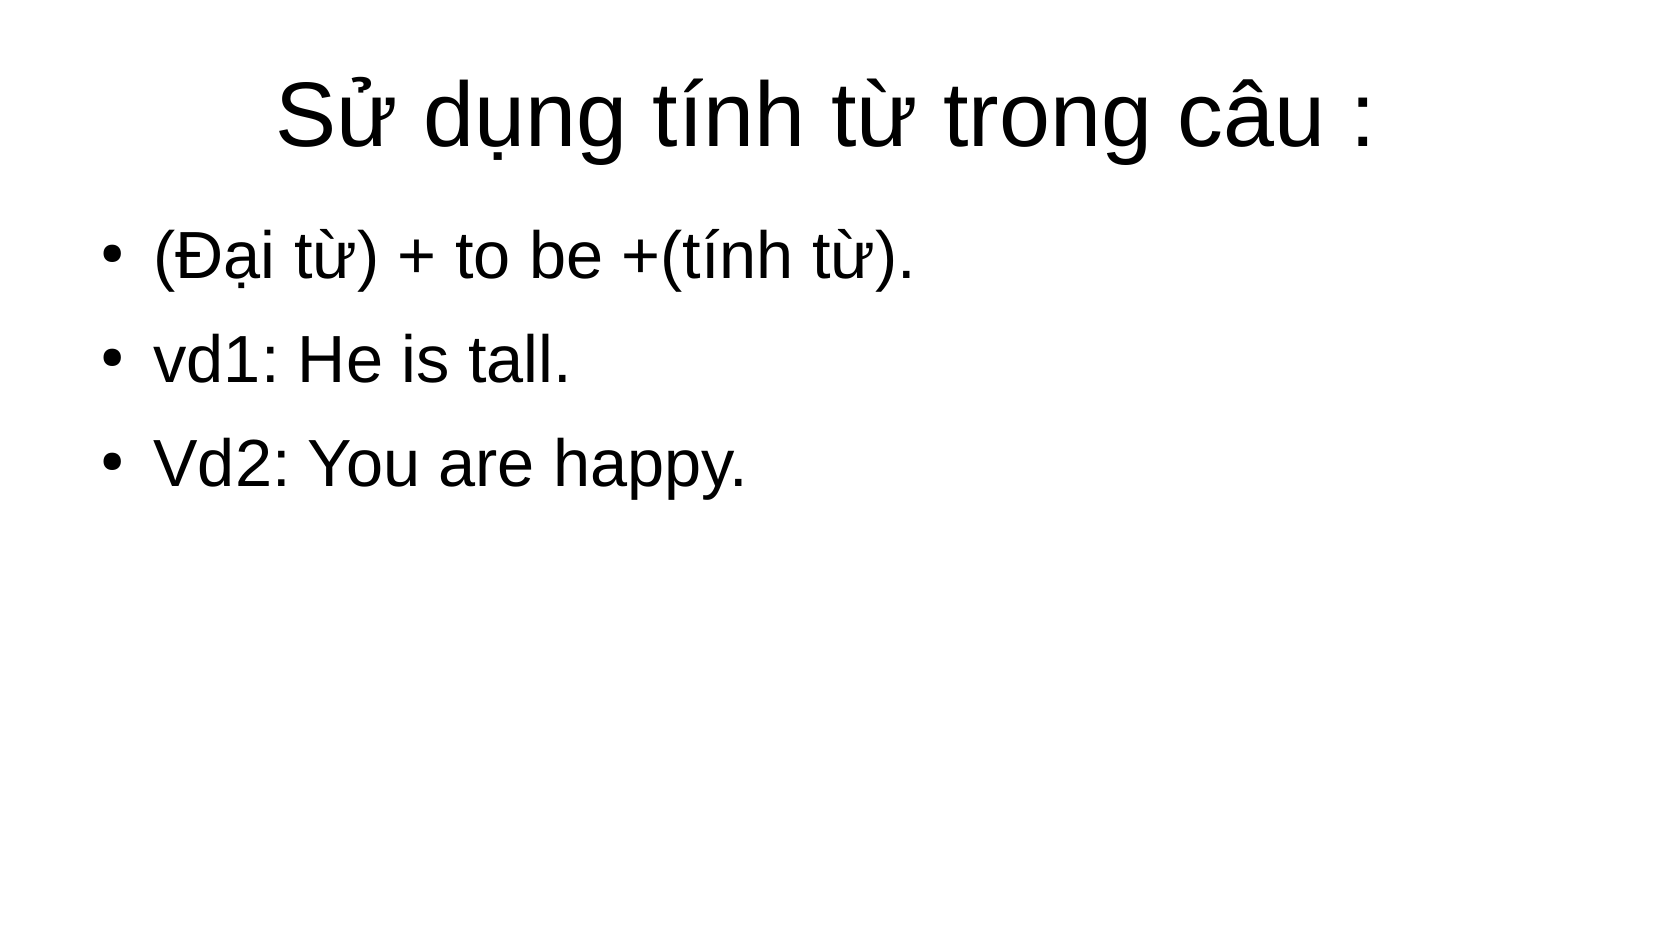

# Sử dụng tính từ trong câu :
(Đại từ) + to be +(tính từ).
vd1: He is tall.
Vd2: You are happy.